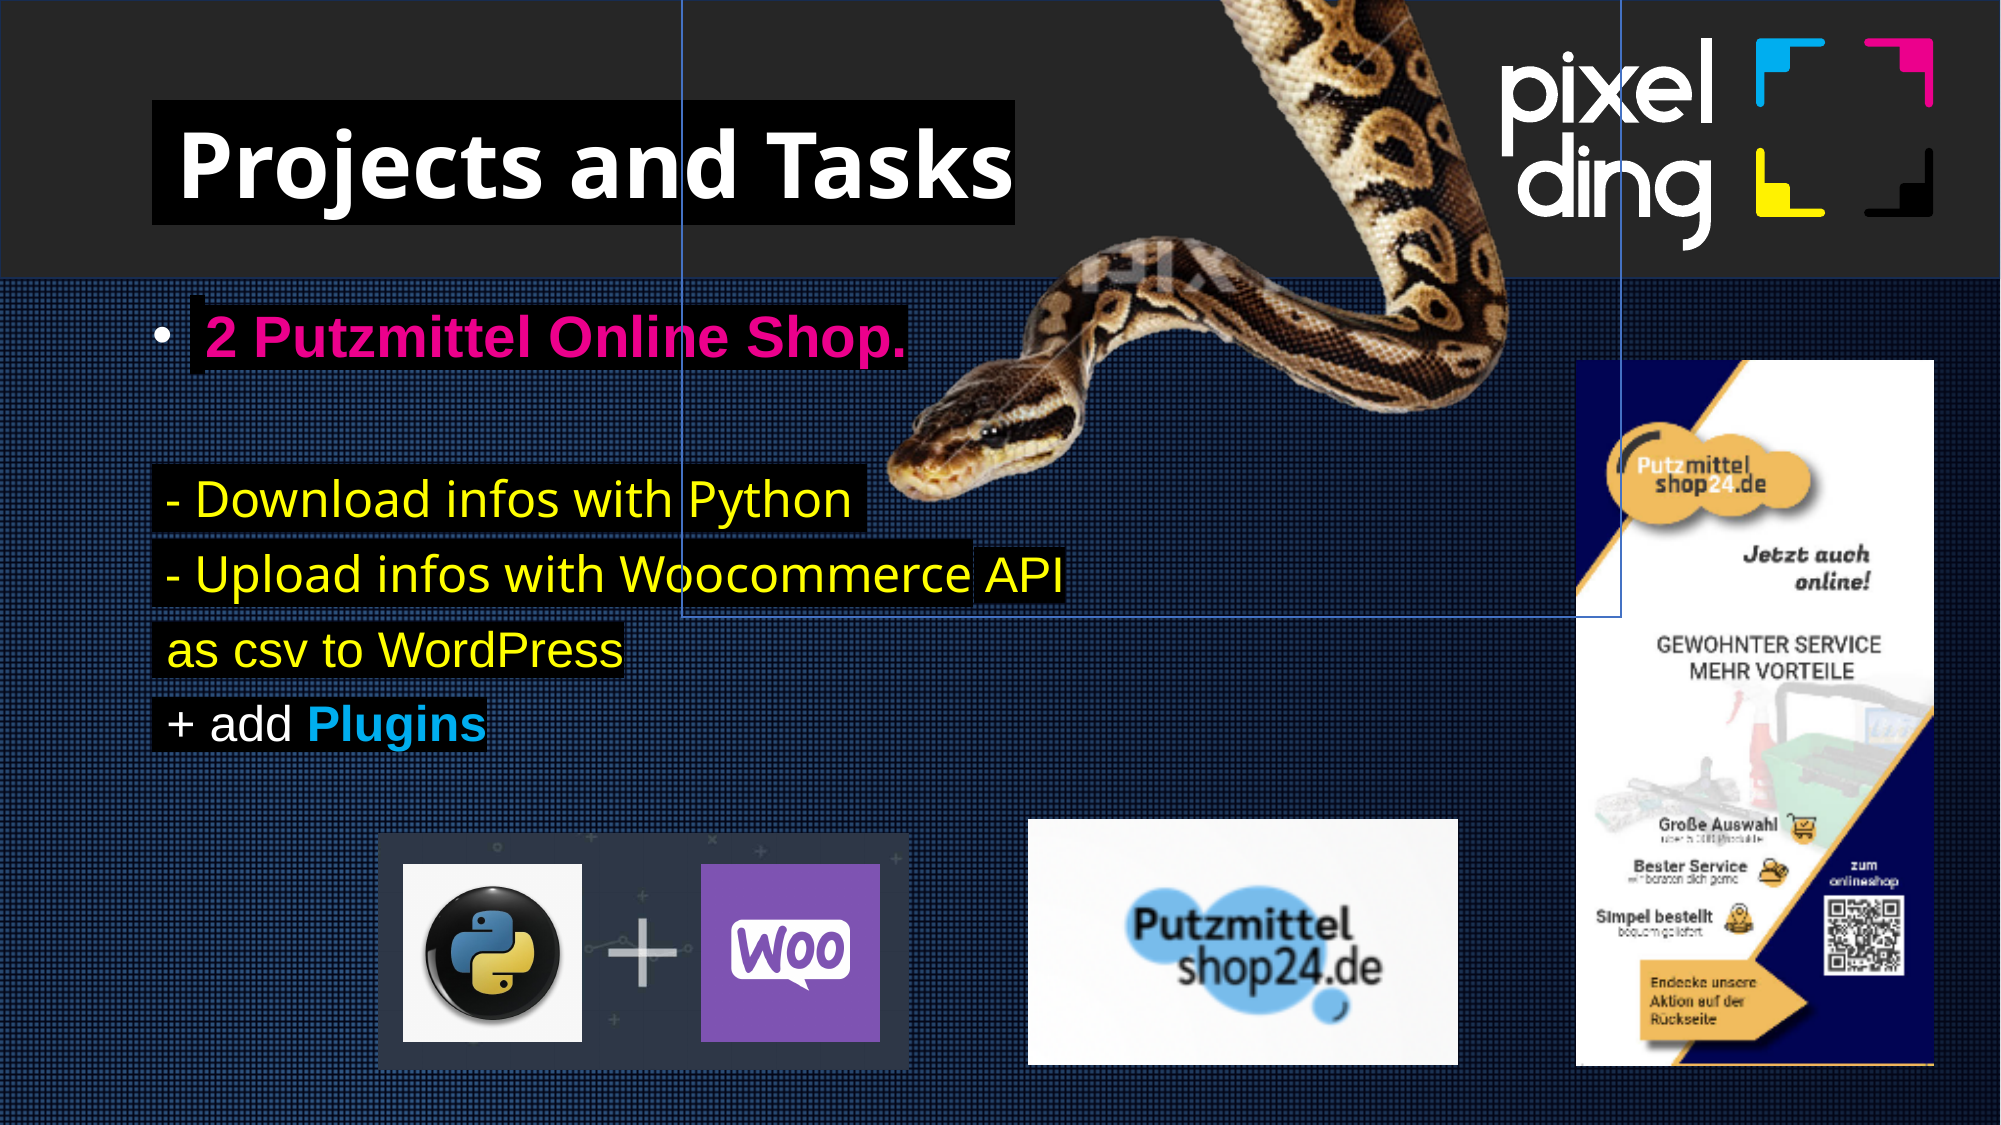

# Projects and Tasks
 2 Putzmittel Online Shop.
 - Download infos with Python
 - Upload infos with Woocommerce API
 as csv to WordPress
 + add Plugins